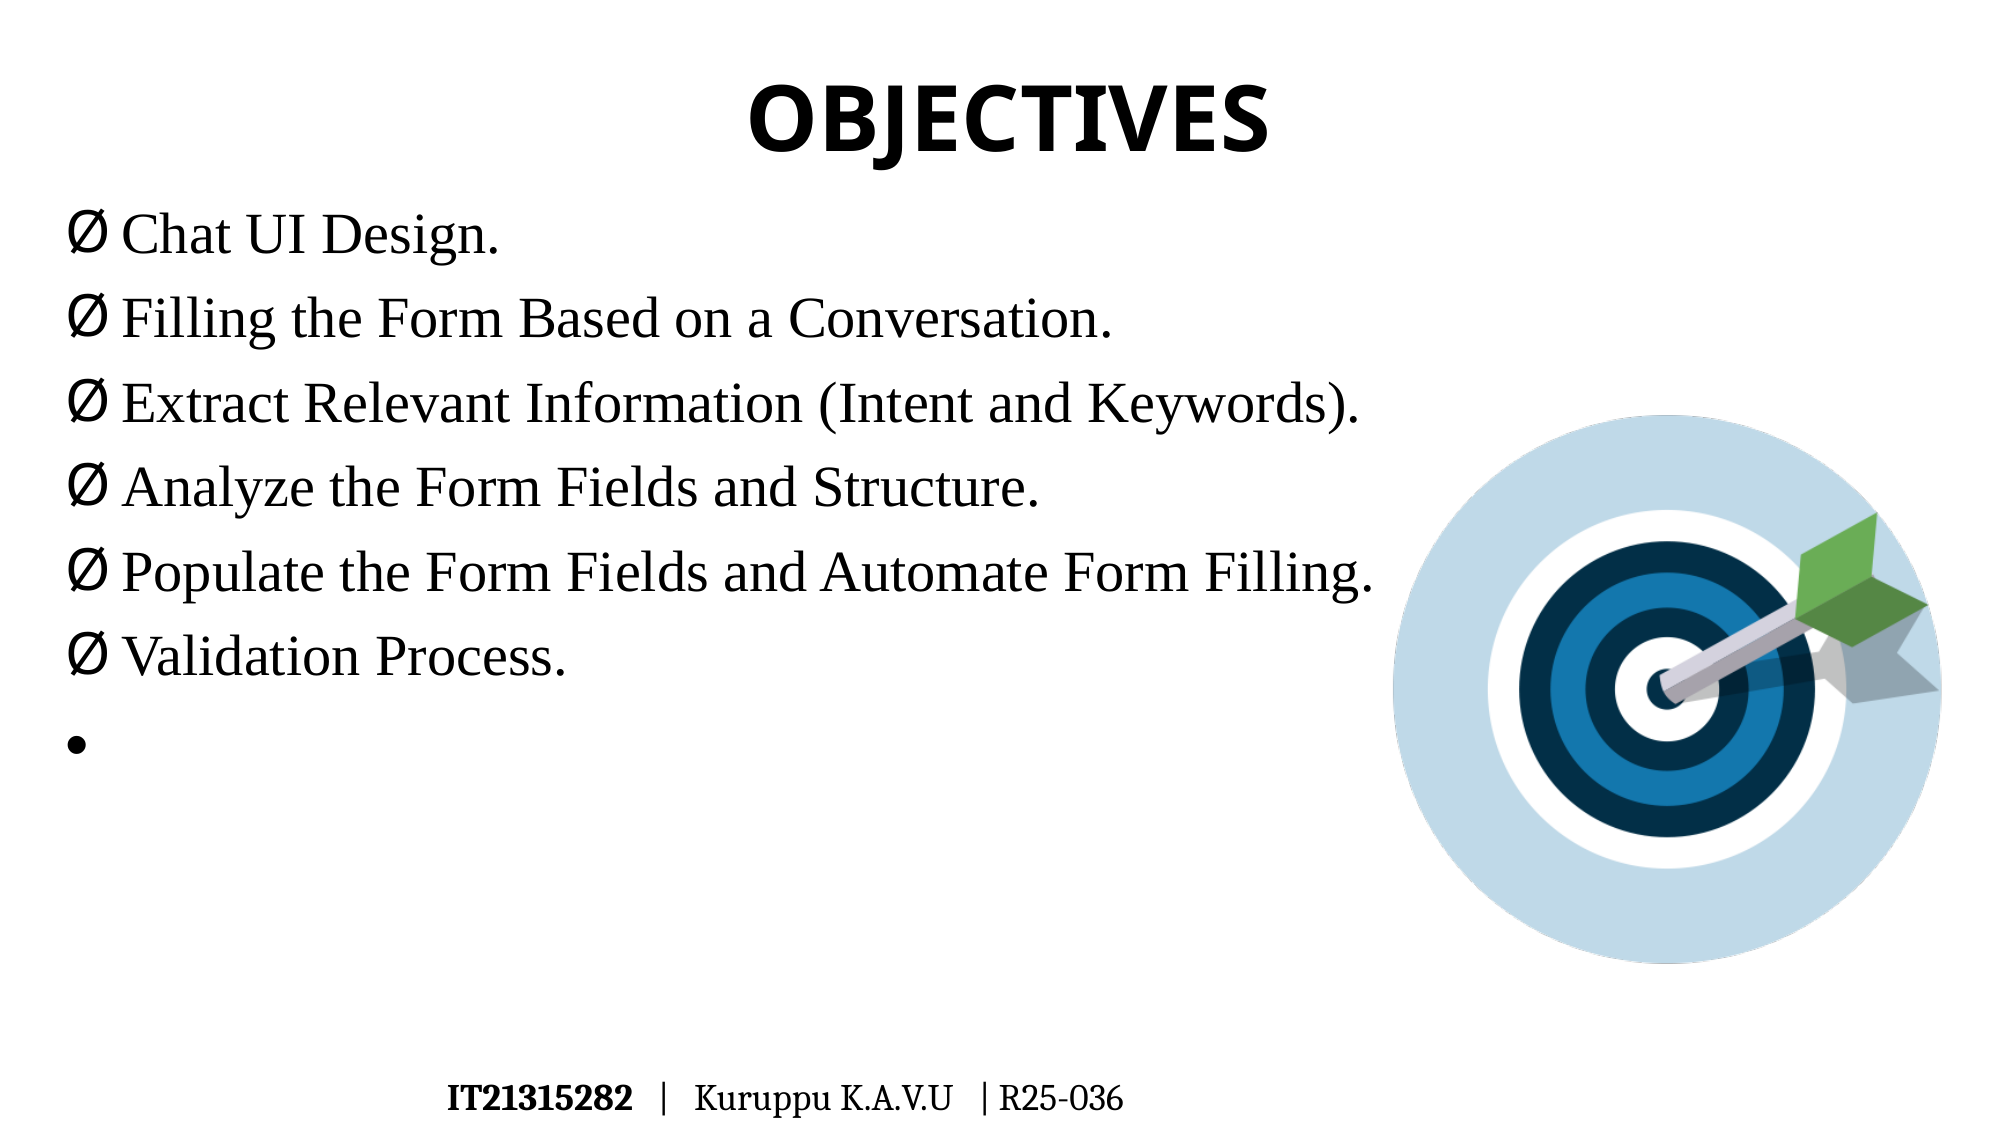

# OBJECTIVES
Chat UI Design.
Filling the Form Based on a Conversation.
Extract Relevant Information (Intent and Keywords).
Analyze the Form Fields and Structure.
Populate the Form Fields and Automate Form Filling.
Validation Process.
IT21315282 | Kuruppu K.A.V.U | R25-036